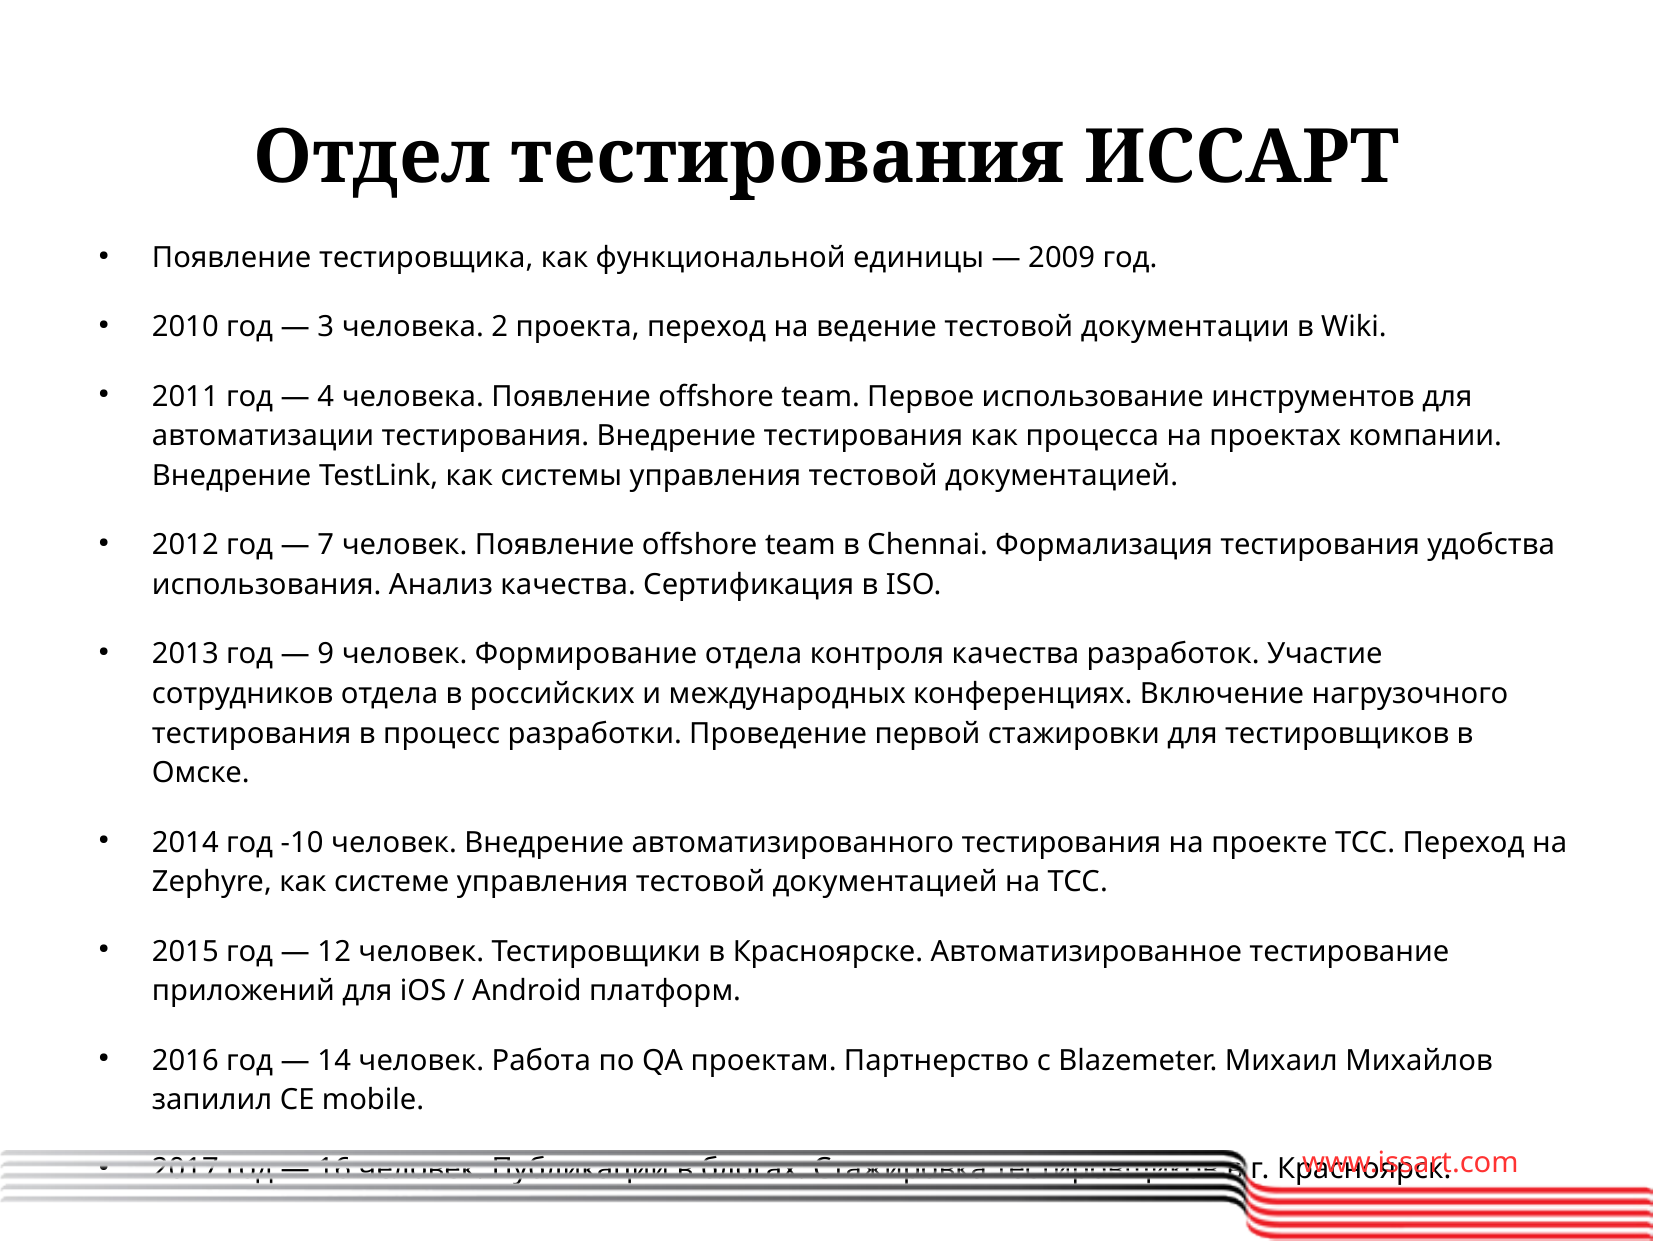

# Отдел тестирования ИССАРТ
Появление тестировщика, как функциональной единицы — 2009 год.
2010 год — 3 человека. 2 проекта, переход на ведение тестовой документации в Wiki.
2011 год — 4 человека. Появление offshore team. Первое использование инструментов для автоматизации тестирования. Внедрение тестирования как процесса на проектах компании. Внедрение TestLink, как системы управления тестовой документацией.
2012 год — 7 человек. Появление offshore team в Chennai. Формализация тестирования удобства использования. Анализ качества. Сертификация в ISO.
2013 год — 9 человек. Формирование отдела контроля качества разработок. Участие сотрудников отдела в российских и международных конференциях. Включение нагрузочного тестирования в процесс разработки. Проведение первой стажировки для тестировщиков в Омске.
2014 год -10 человек. Внедрение автоматизированного тестирования на проекте ТСС. Переход на Zephyre, как системe управления тестовой документацией на ТСС.
2015 год — 12 человек. Тестировщики в Красноярске. Автоматизированное тестирование приложений для iOS / Android платформ.
2016 год — 14 человек. Работа по QA проектам. Партнерство с Blazemeter. Михаил Михайлов запилил CE mobile.
2017 год — 16 человек. Публикации в блогах. Стажировка тестировщиков в г. Красноярск.
www.issart.com